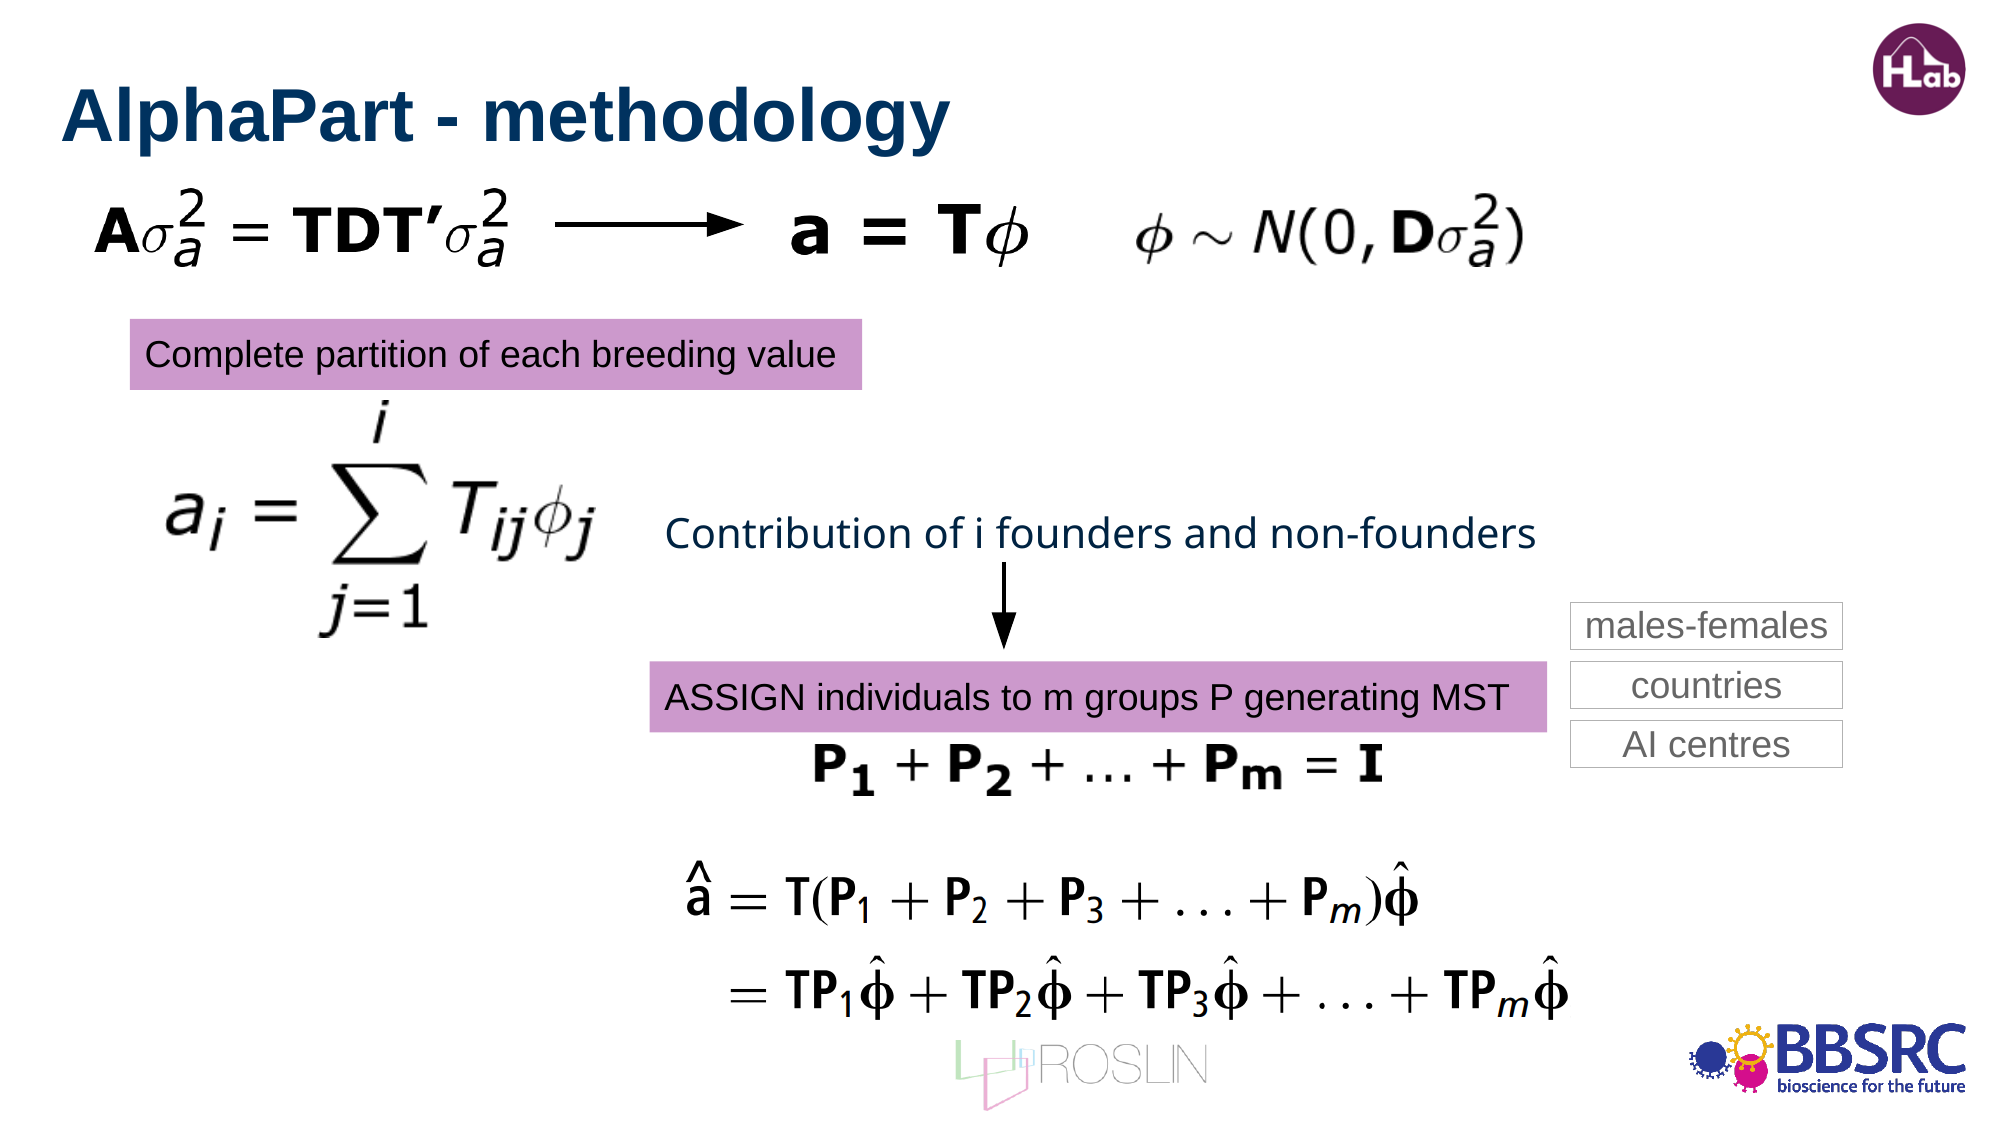

AlphaPart - methodology
Complete partition of each breeding value
Contribution of i founders and non-founders
males-females
ASSIGN individuals to m groups P generating MST
countries
AI centres